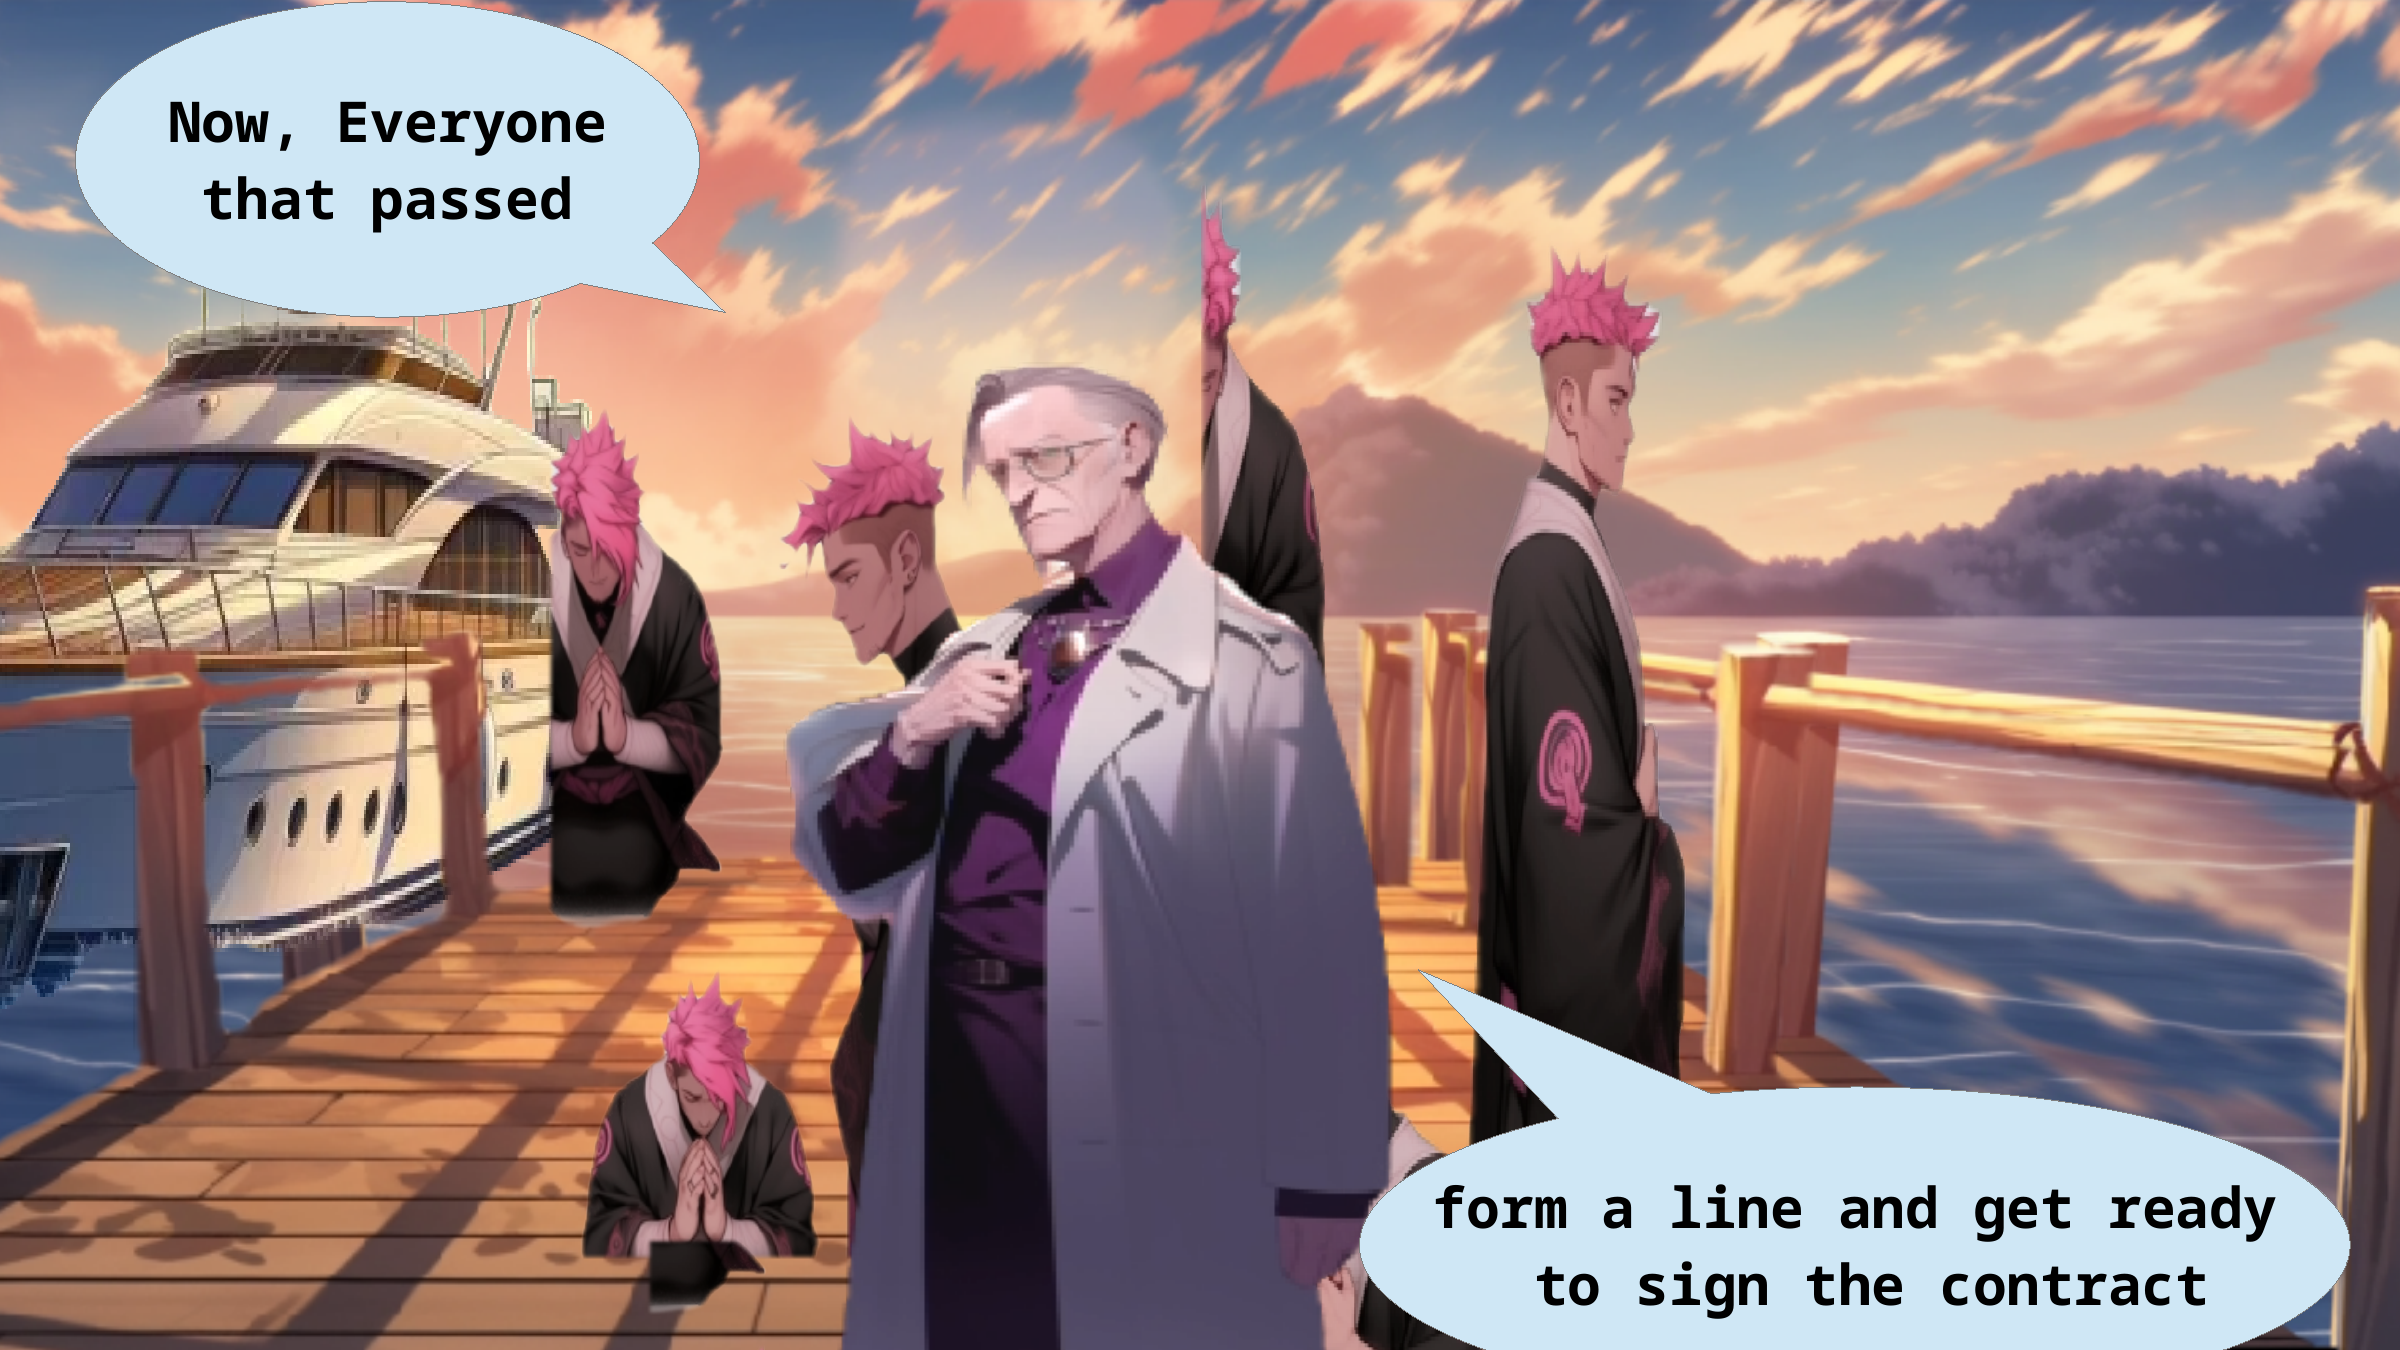

Now, Everyone
that passed
form a line and get ready
 to sign the contract